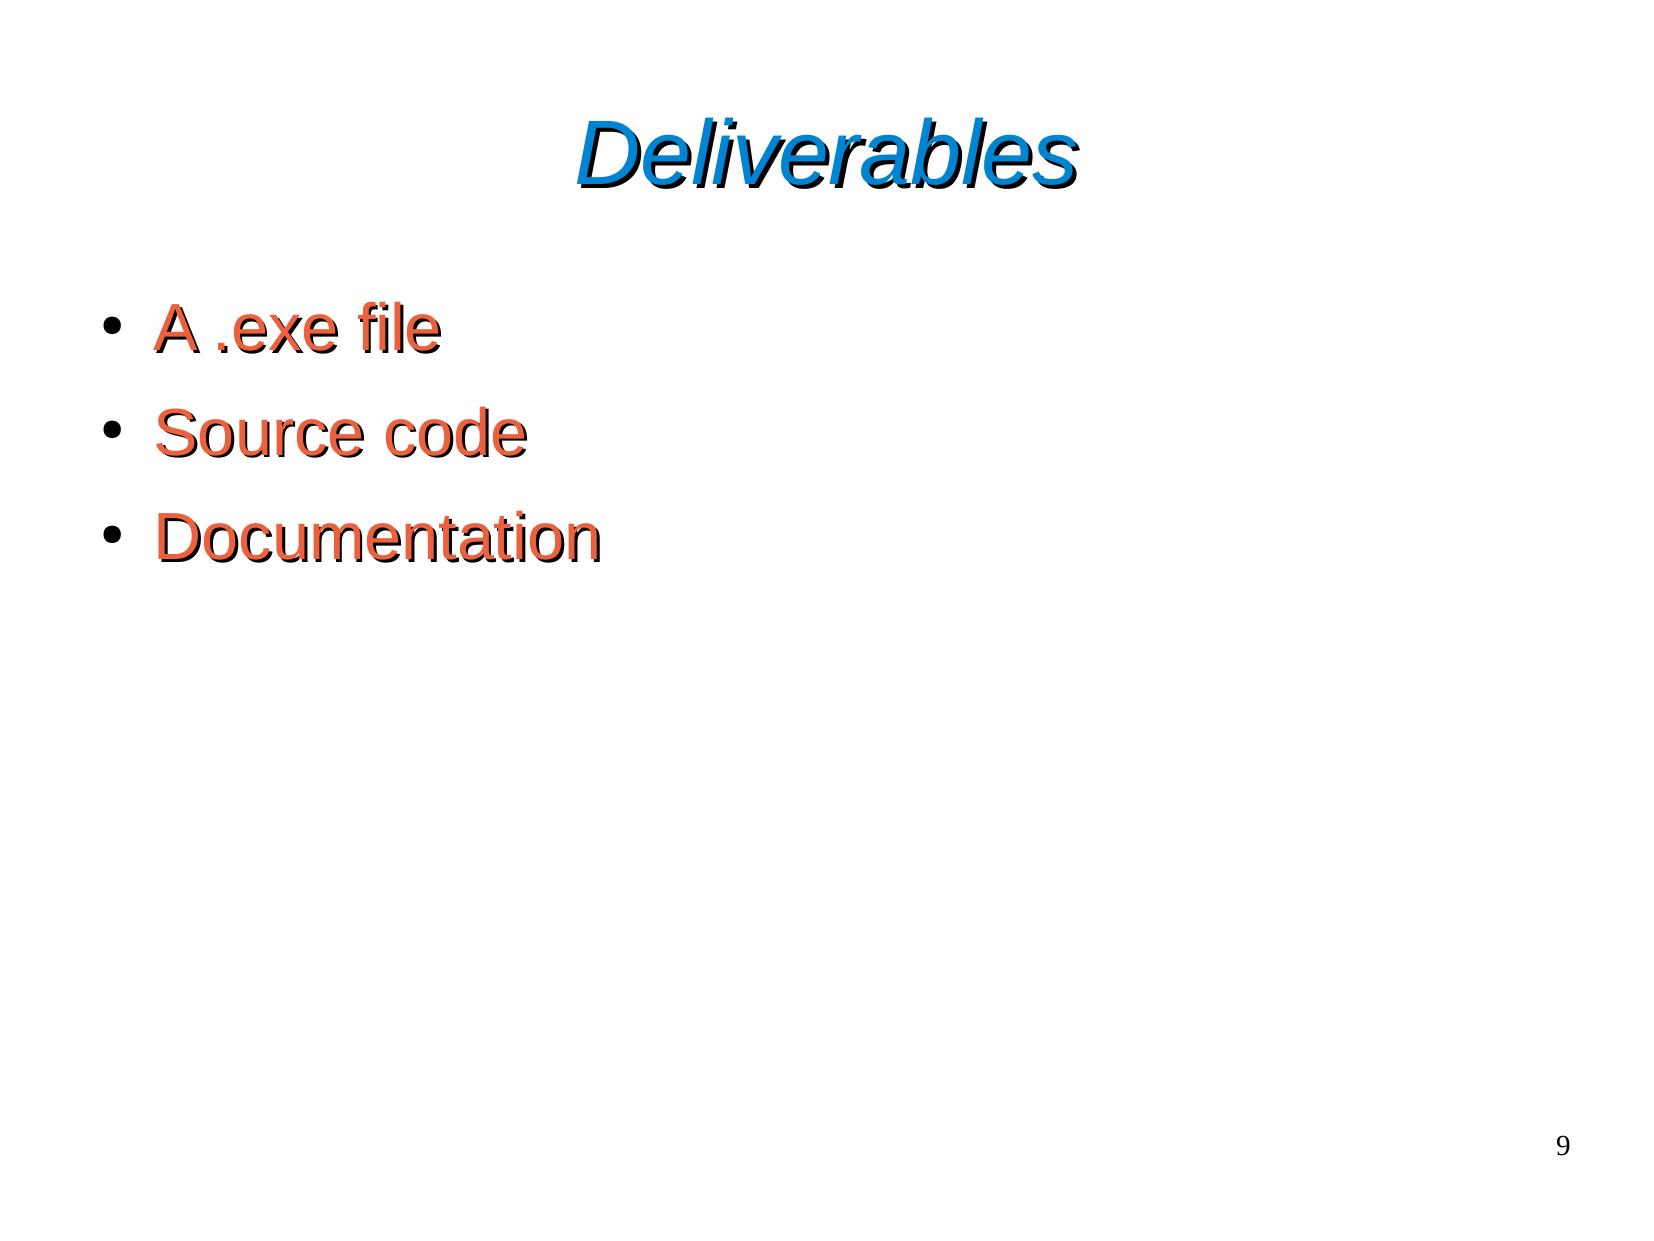

# Deliverables
A .exe file
Source code
Documentation
9